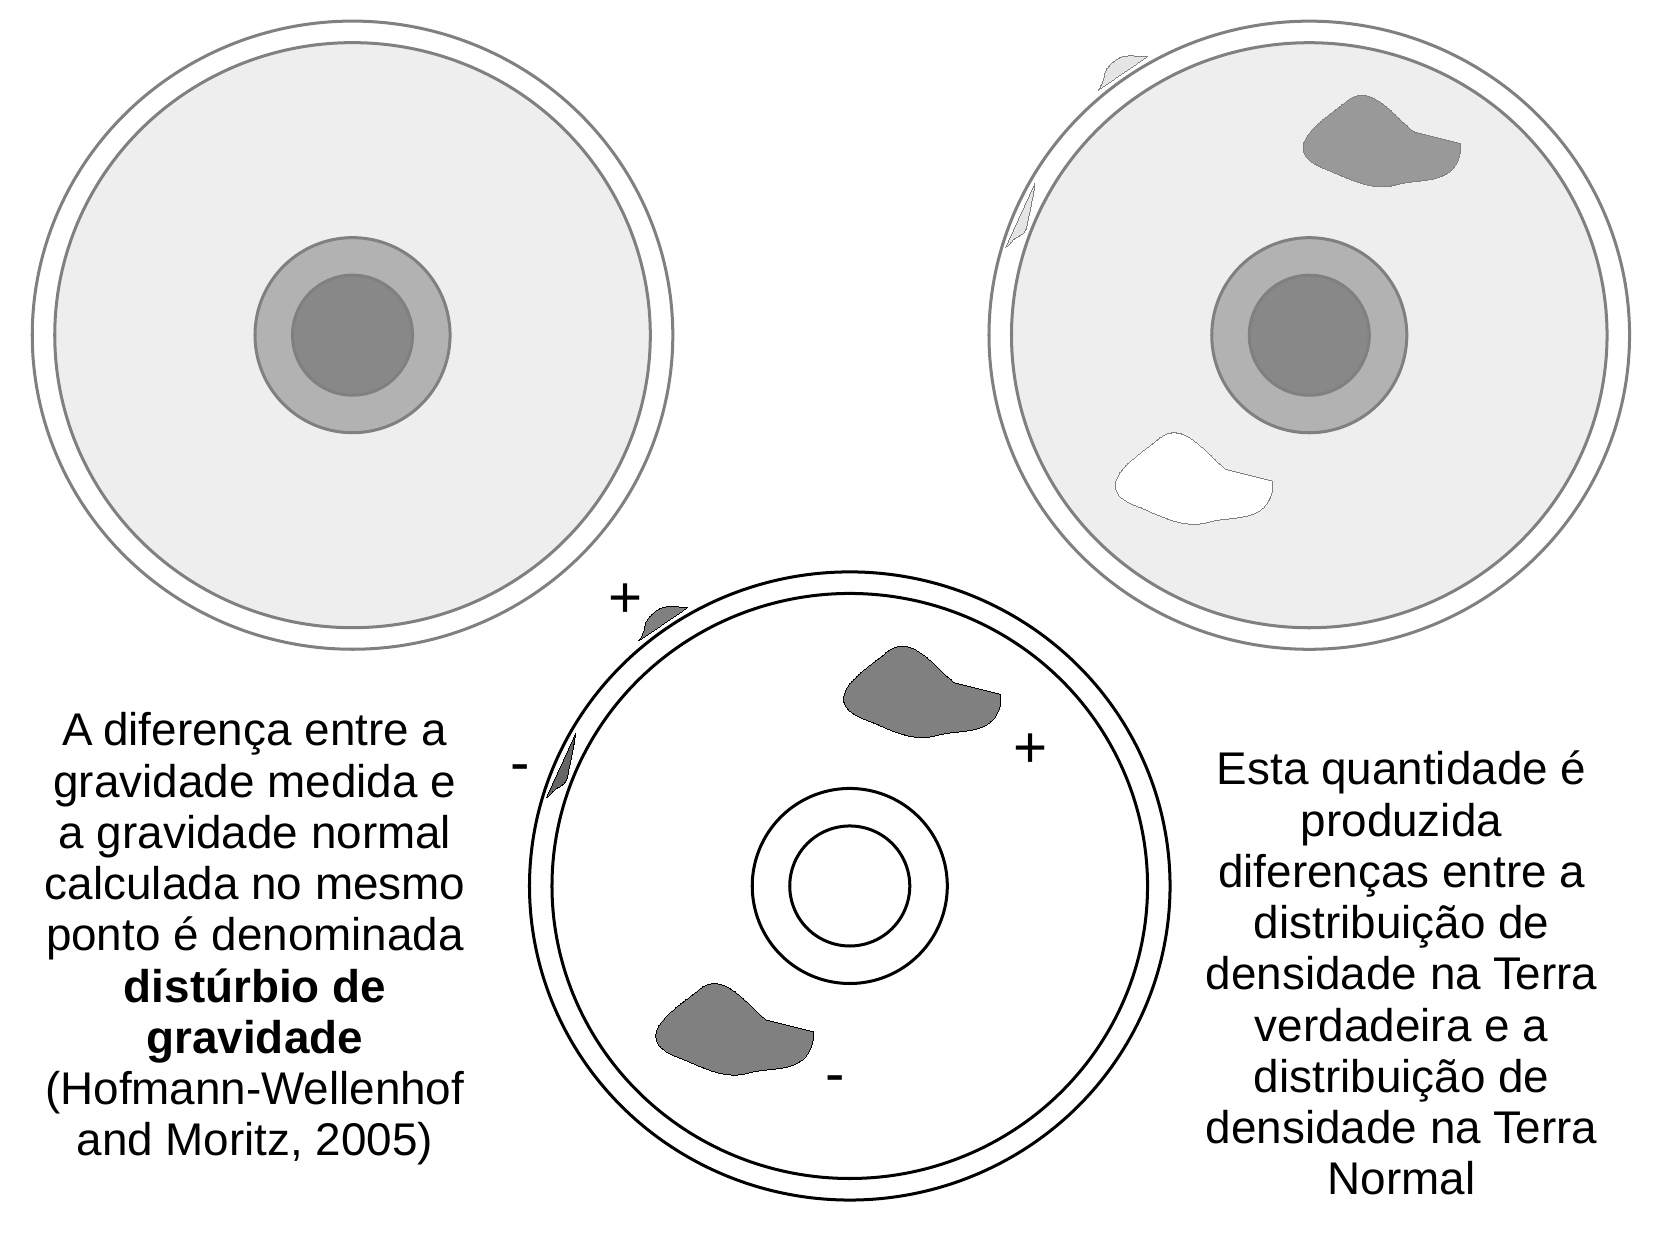

+
+
-
-
A diferença entre a gravidade medida e a gravidade normal calculada no mesmo ponto é denominada distúrbio de gravidade (Hofmann-Wellenhof and Moritz, 2005)
Esta quantidade é produzida diferenças entre a distribuição de densidade na Terra verdadeira e a distribuição de densidade na Terra Normal